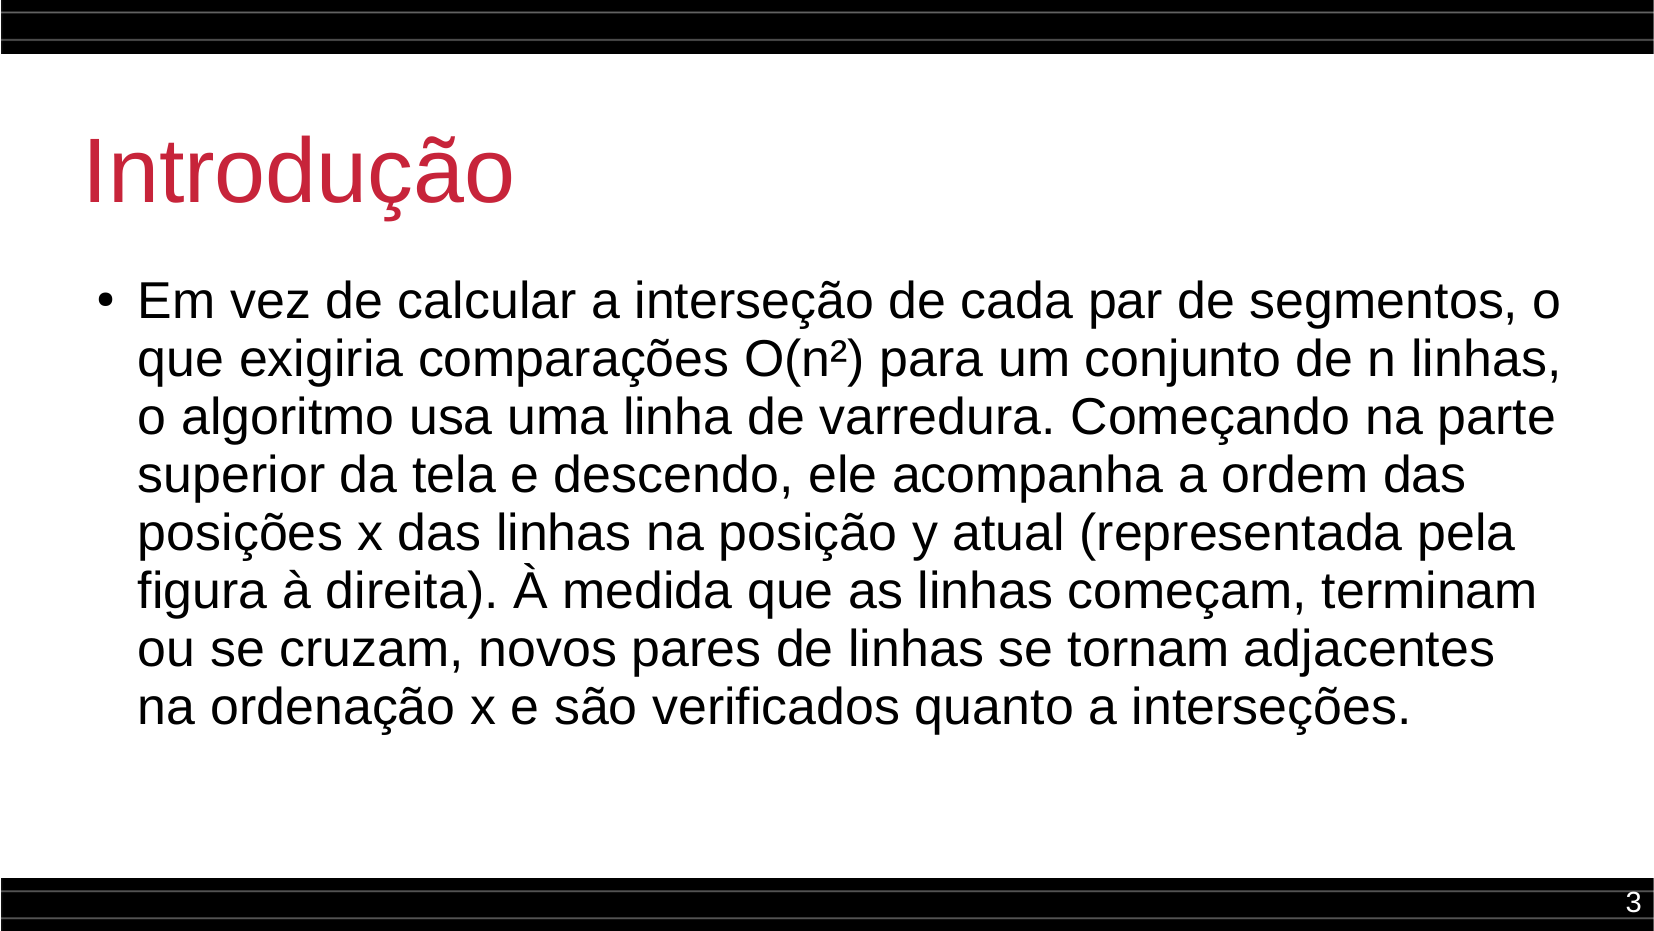

# Introdução
Em vez de calcular a interseção de cada par de segmentos, o que exigiria comparações O(n²) para um conjunto de n linhas, o algoritmo usa uma linha de varredura. Começando na parte superior da tela e descendo, ele acompanha a ordem das posições x das linhas na posição y atual (representada pela figura à direita). À medida que as linhas começam, terminam ou se cruzam, novos pares de linhas se tornam adjacentes na ordenação x e são verificados quanto a interseções.